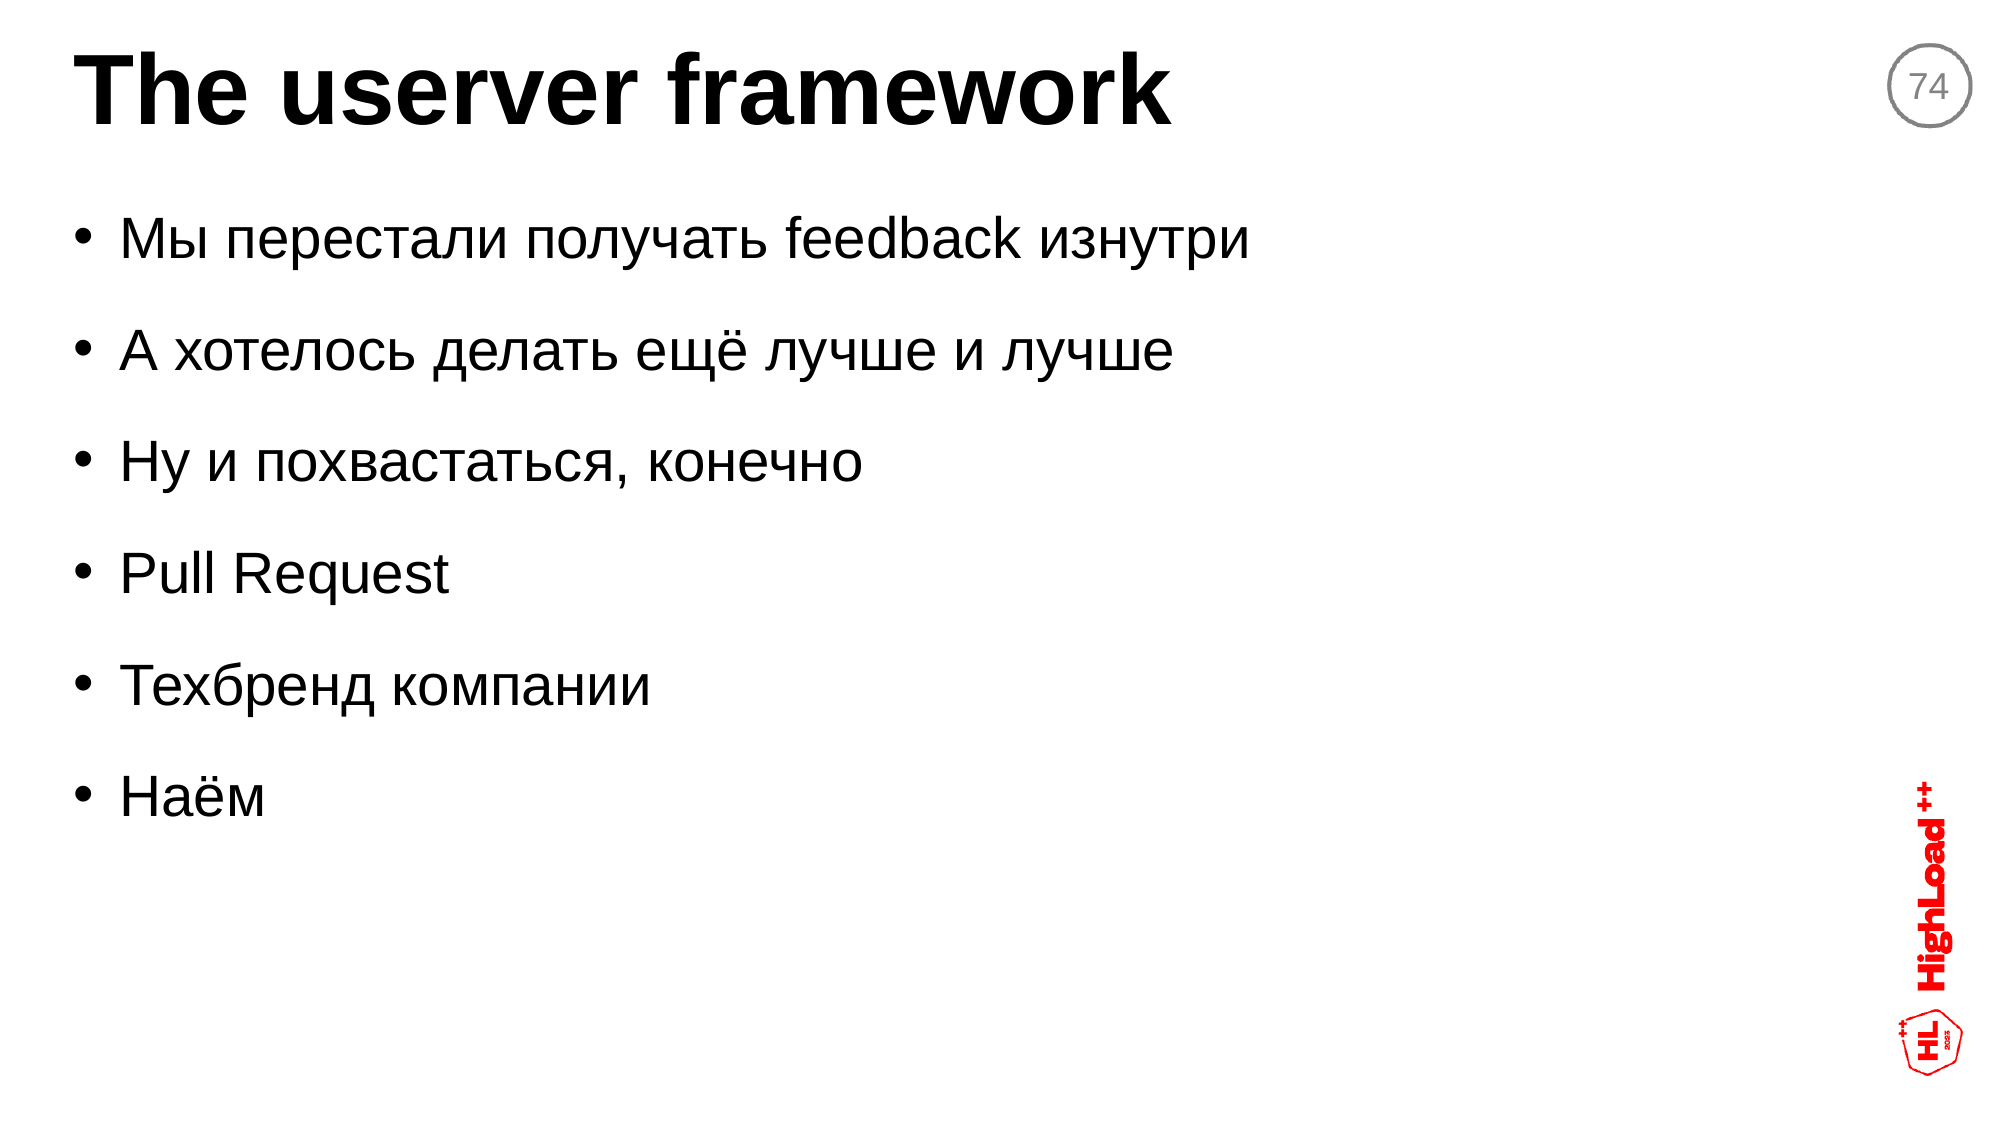

# The userver framework
74
 Мы перестали получать feedback изнутри
 А хотелось делать ещё лучше и лучше
 Ну и похвастаться, конечно
 Pull Request
 Техбренд компании
 Наём